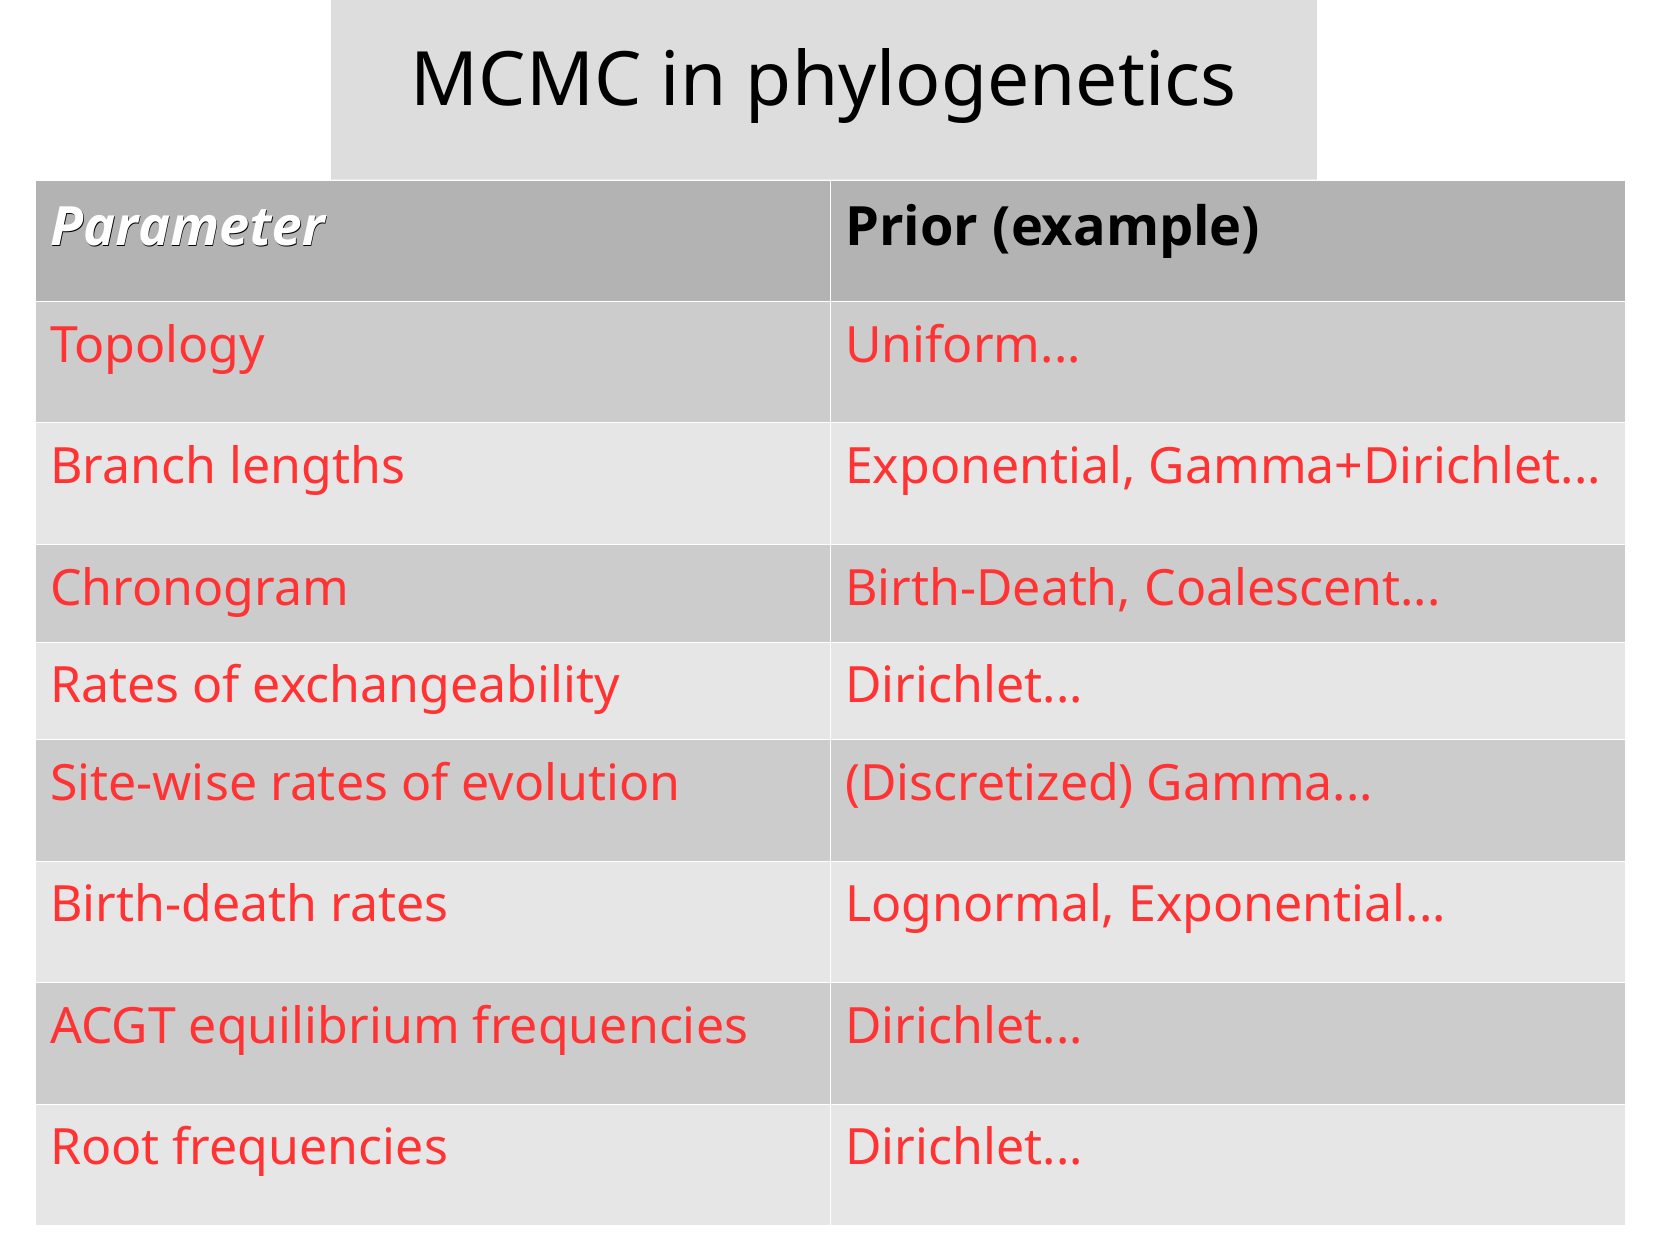

# MCMC in phylogenetics
| Parameter | Prior (example) |
| --- | --- |
| Topology | Uniform... |
| Branch lengths | Exponential, Gamma+Dirichlet... |
| Chronogram | Birth-Death, Coalescent... |
| Rates of exchangeability | Dirichlet... |
| Site-wise rates of evolution | (Discretized) Gamma... |
| Birth-death rates | Lognormal, Exponential... |
| ACGT equilibrium frequencies | Dirichlet... |
| Root frequencies | Dirichlet... |